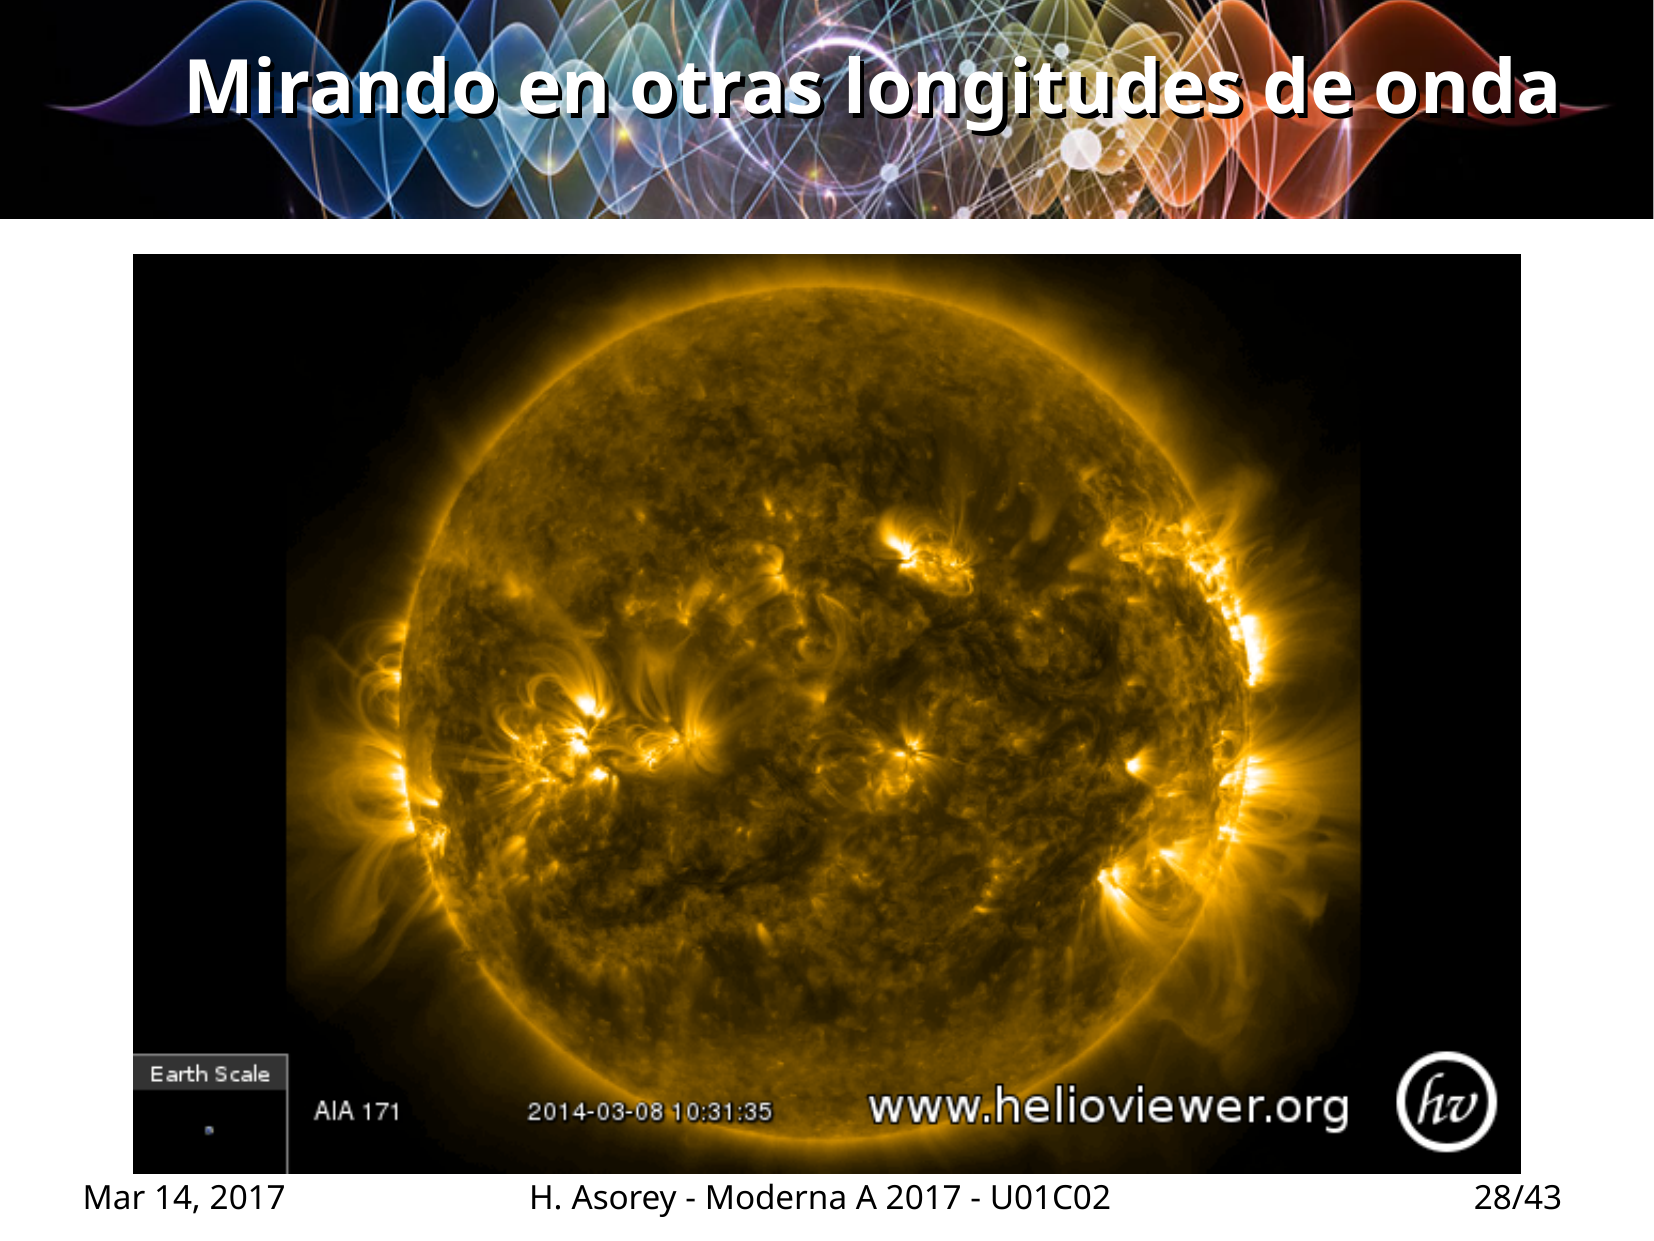

# Mirando en otras longitudes de onda
Mar 14, 2017
H. Asorey - Moderna A 2017 - U01C02
28